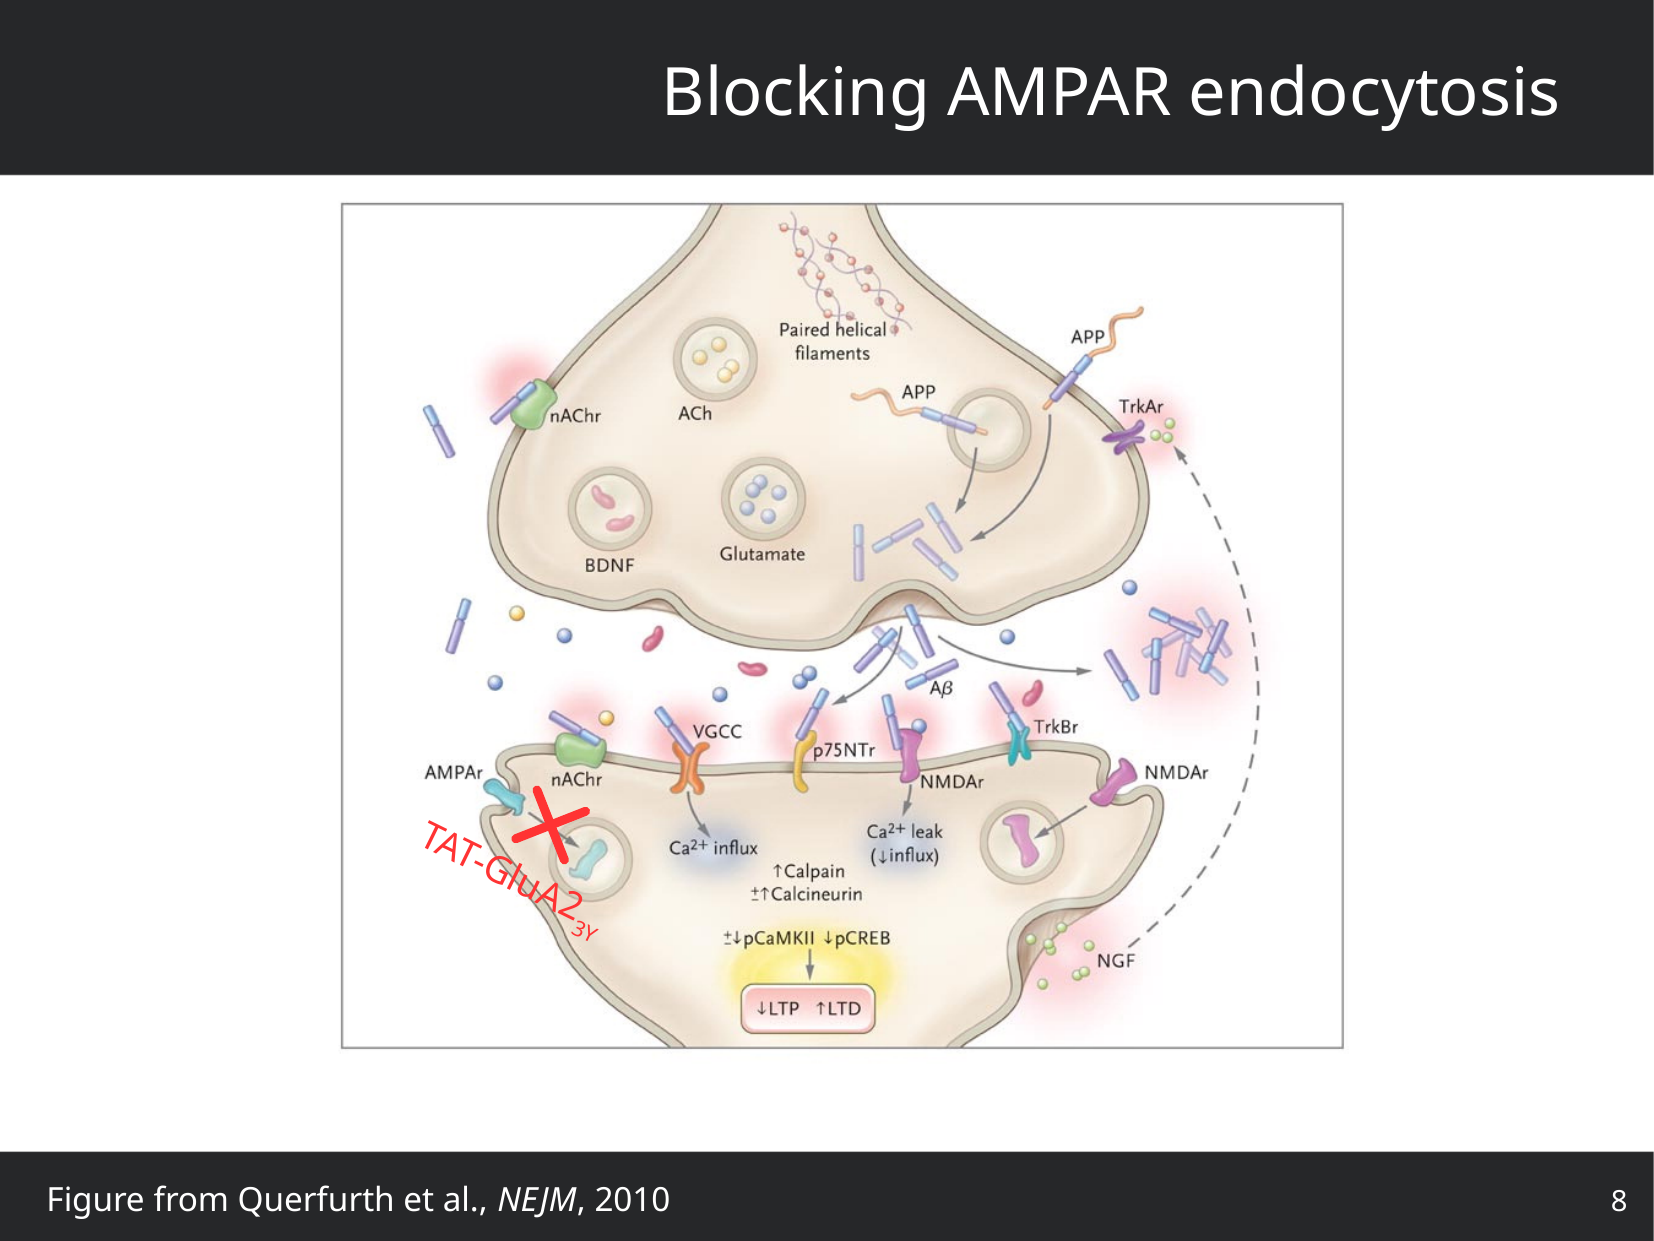

Blocking AMPAR endocytosis
TAT-GluA23Y
Figure from Querfurth et al., NEJM, 2010
8